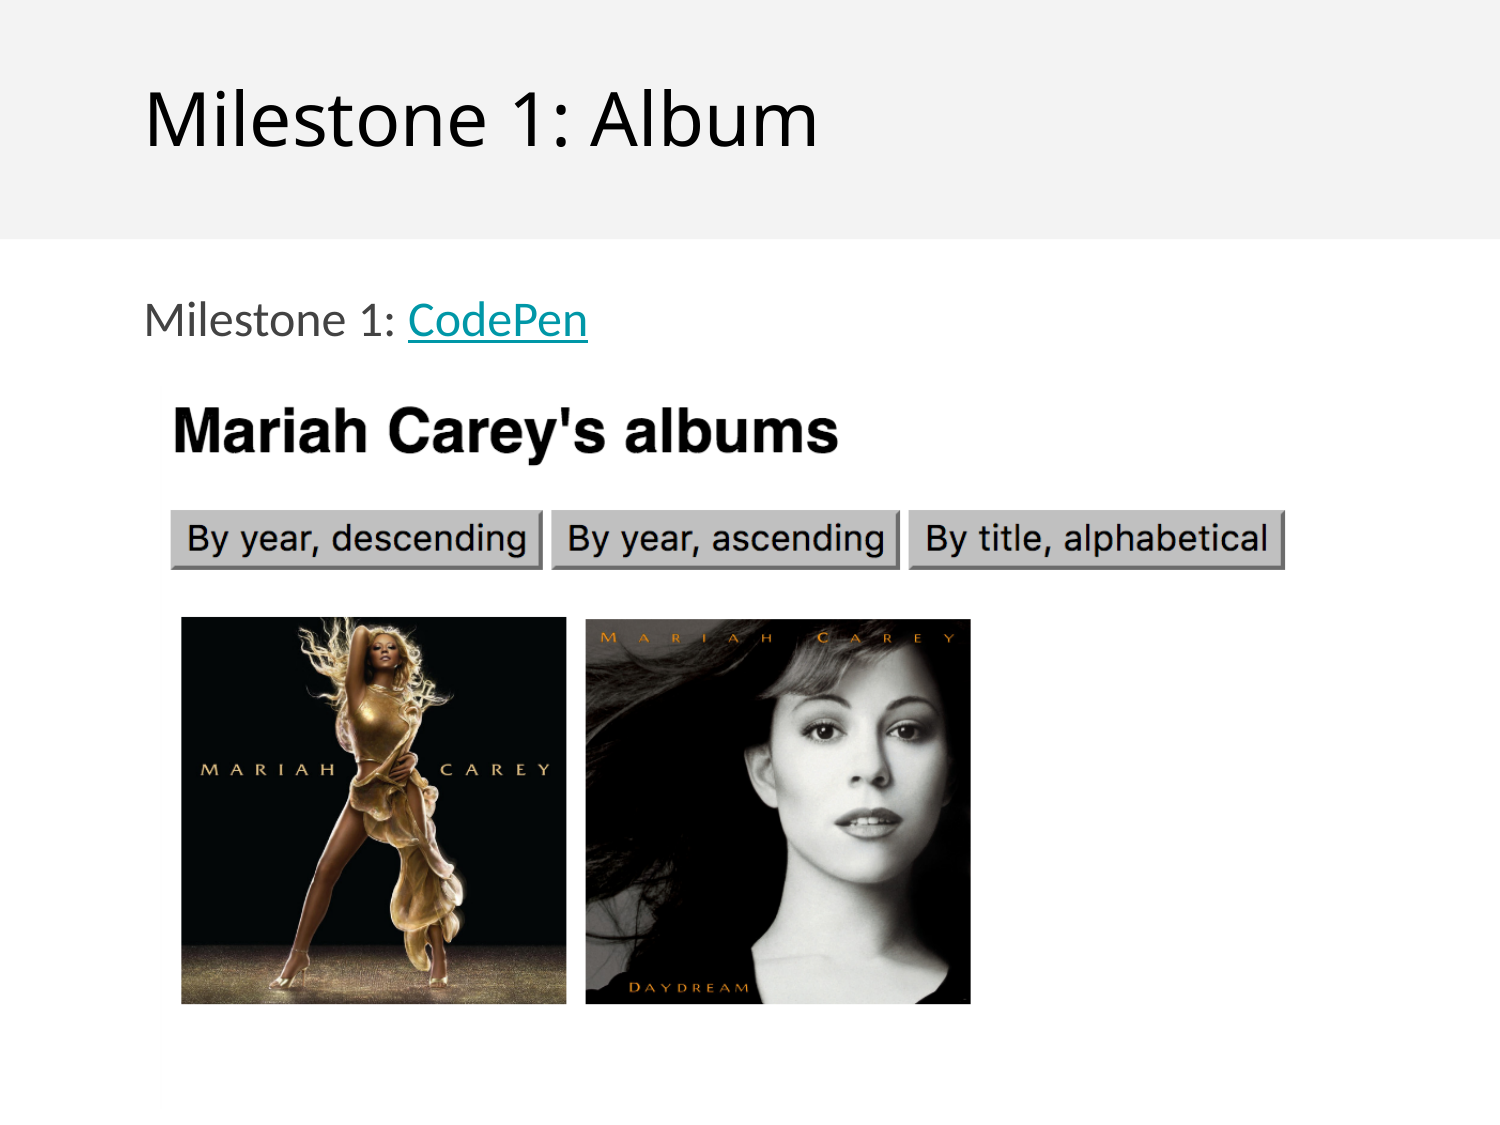

# Milestone 1: Album
Milestone 1: CodePen